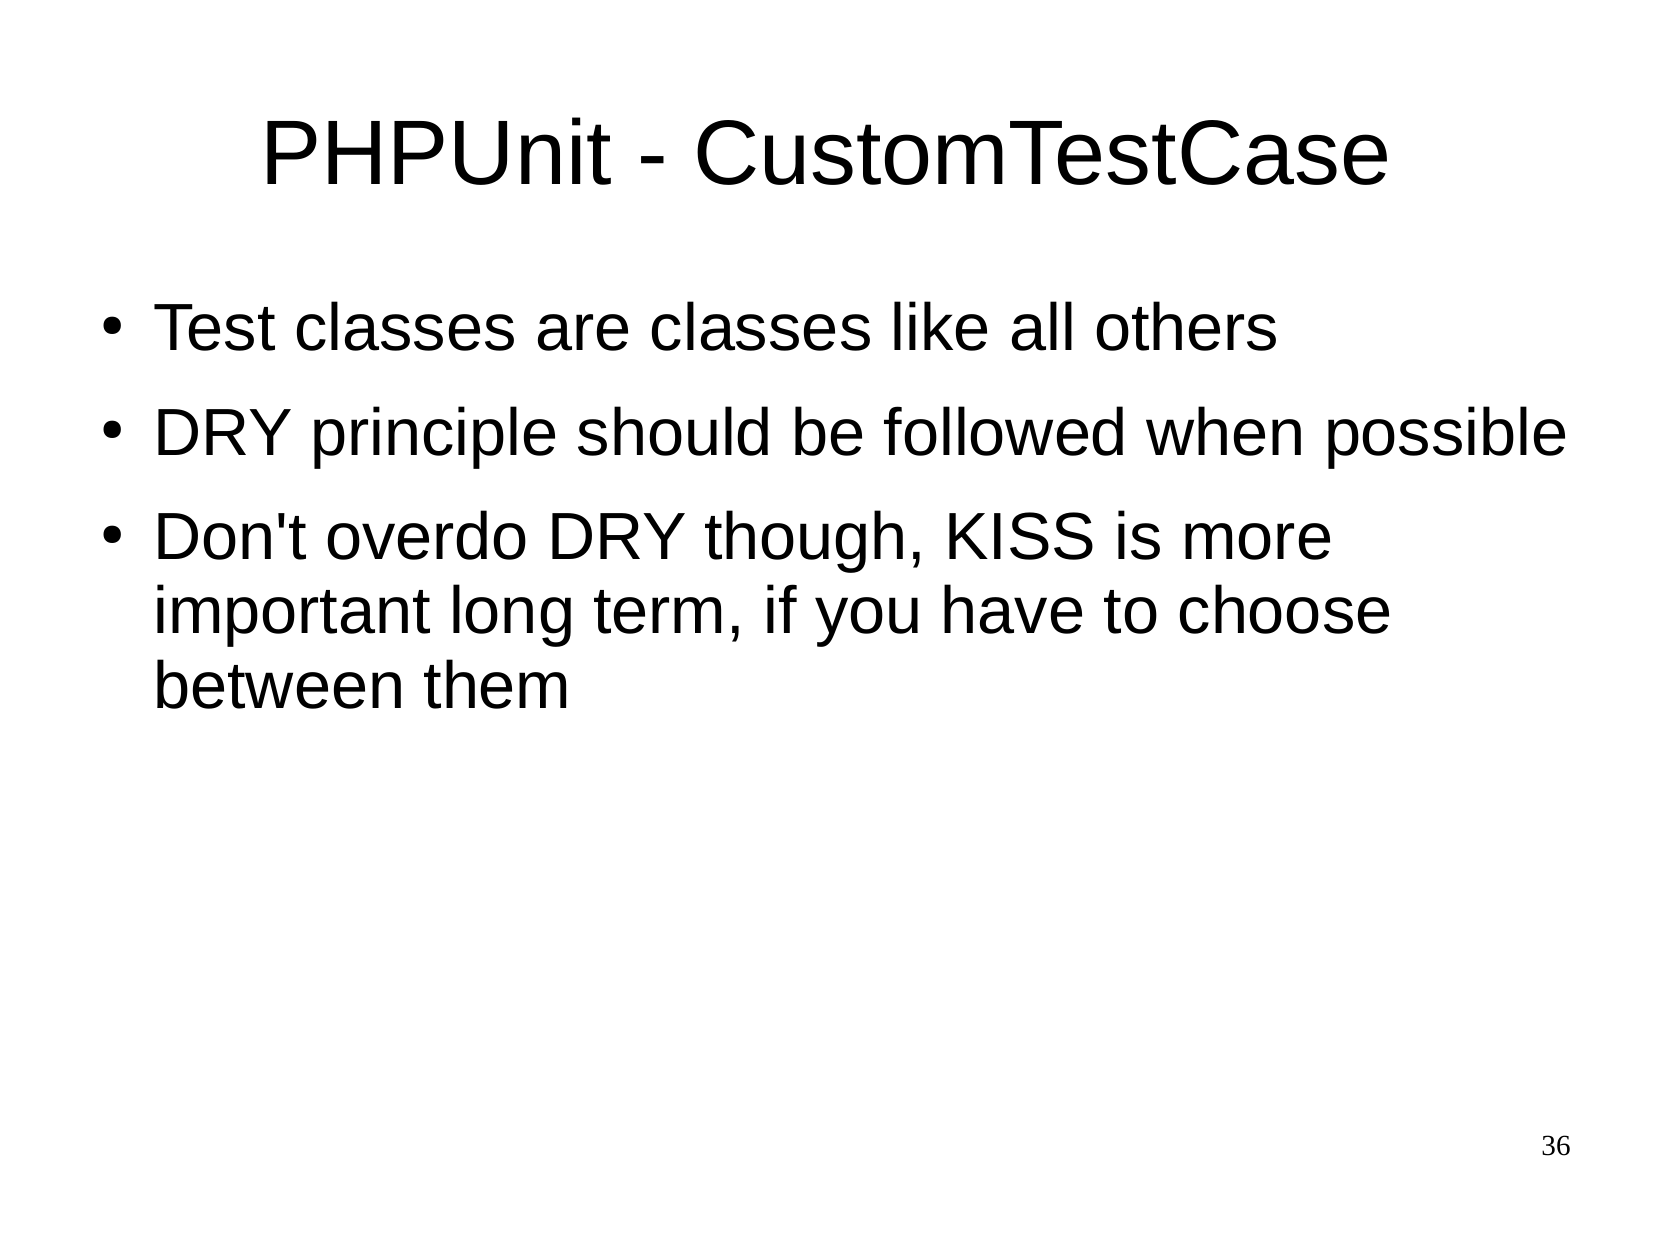

# PHPUnit - CustomTestCase
Test classes are classes like all others
DRY principle should be followed when possible
Don't overdo DRY though, KISS is more important long term, if you have to choose between them
36